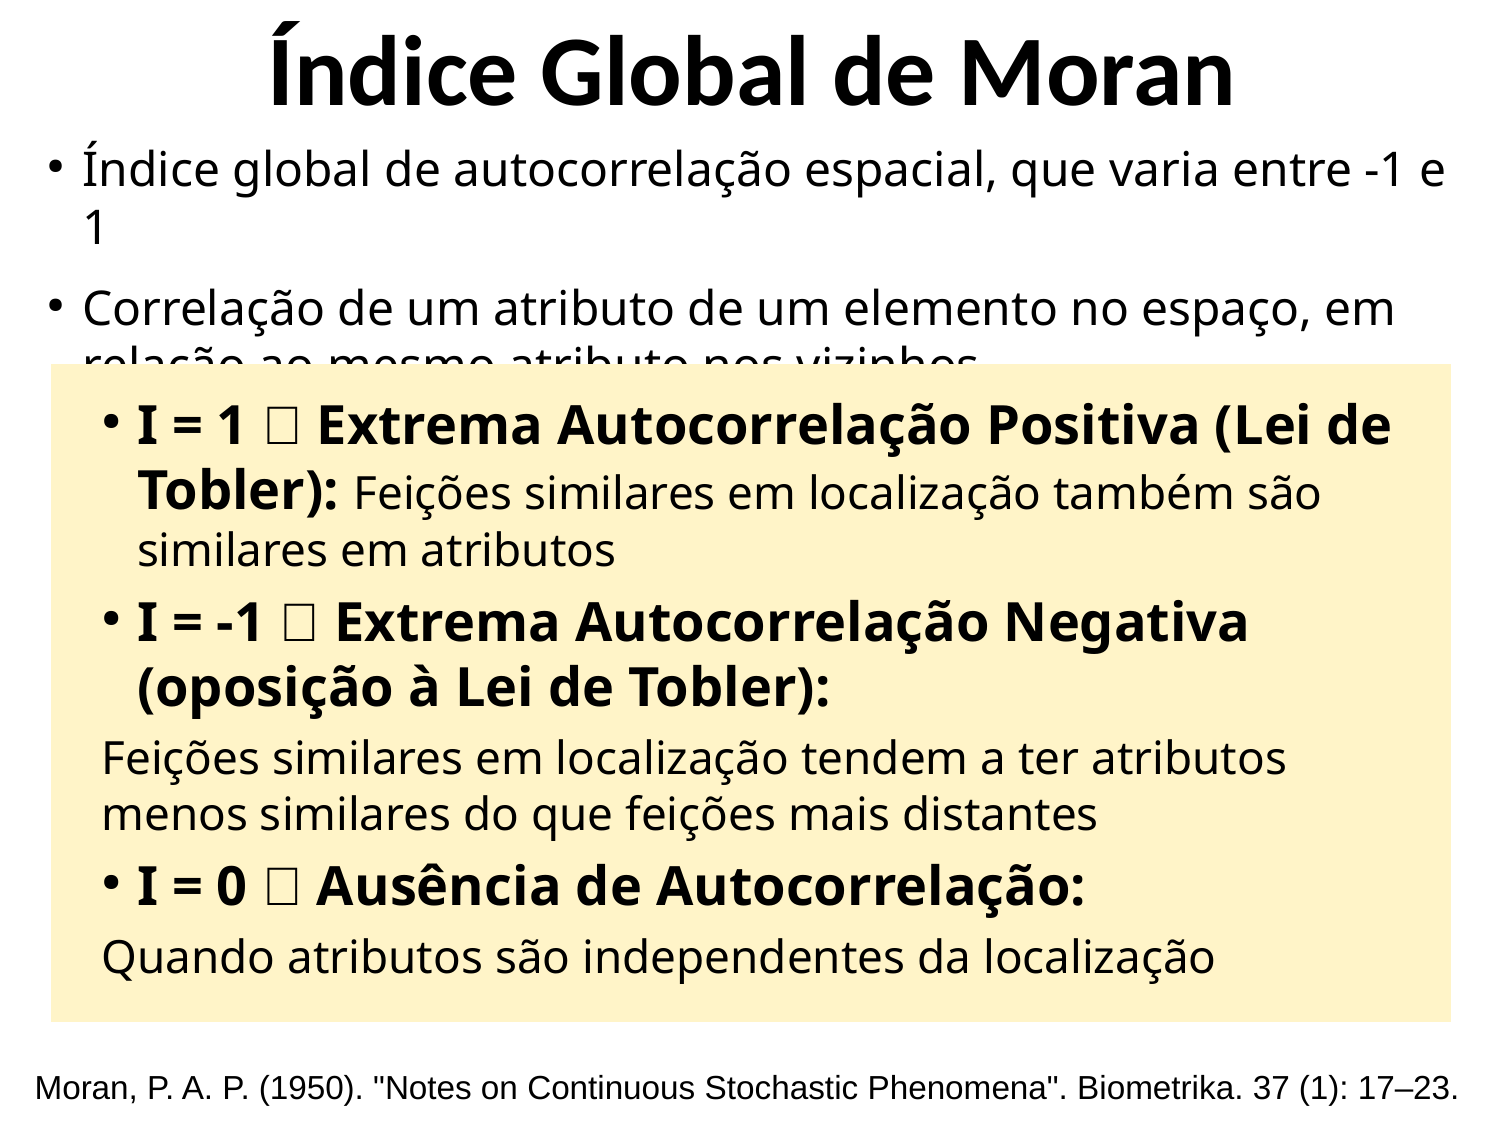

Índice Global de Moran
Índice global de autocorrelação espacial, que varia entre -1 e 1
Correlação de um atributo de um elemento no espaço, em relação ao mesmo atributo nos vizinhos
I = 1  Extrema Autocorrelação Positiva (Lei de Tobler): Feições similares em localização também são similares em atributos
I = -1  Extrema Autocorrelação Negativa
(oposição à Lei de Tobler):
Feições similares em localização tendem a ter atributos menos similares do que feições mais distantes
I = 0  Ausência de Autocorrelação:
Quando atributos são independentes da localização
 Moran, P. A. P. (1950). "Notes on Continuous Stochastic Phenomena". Biometrika. 37 (1): 17–23.